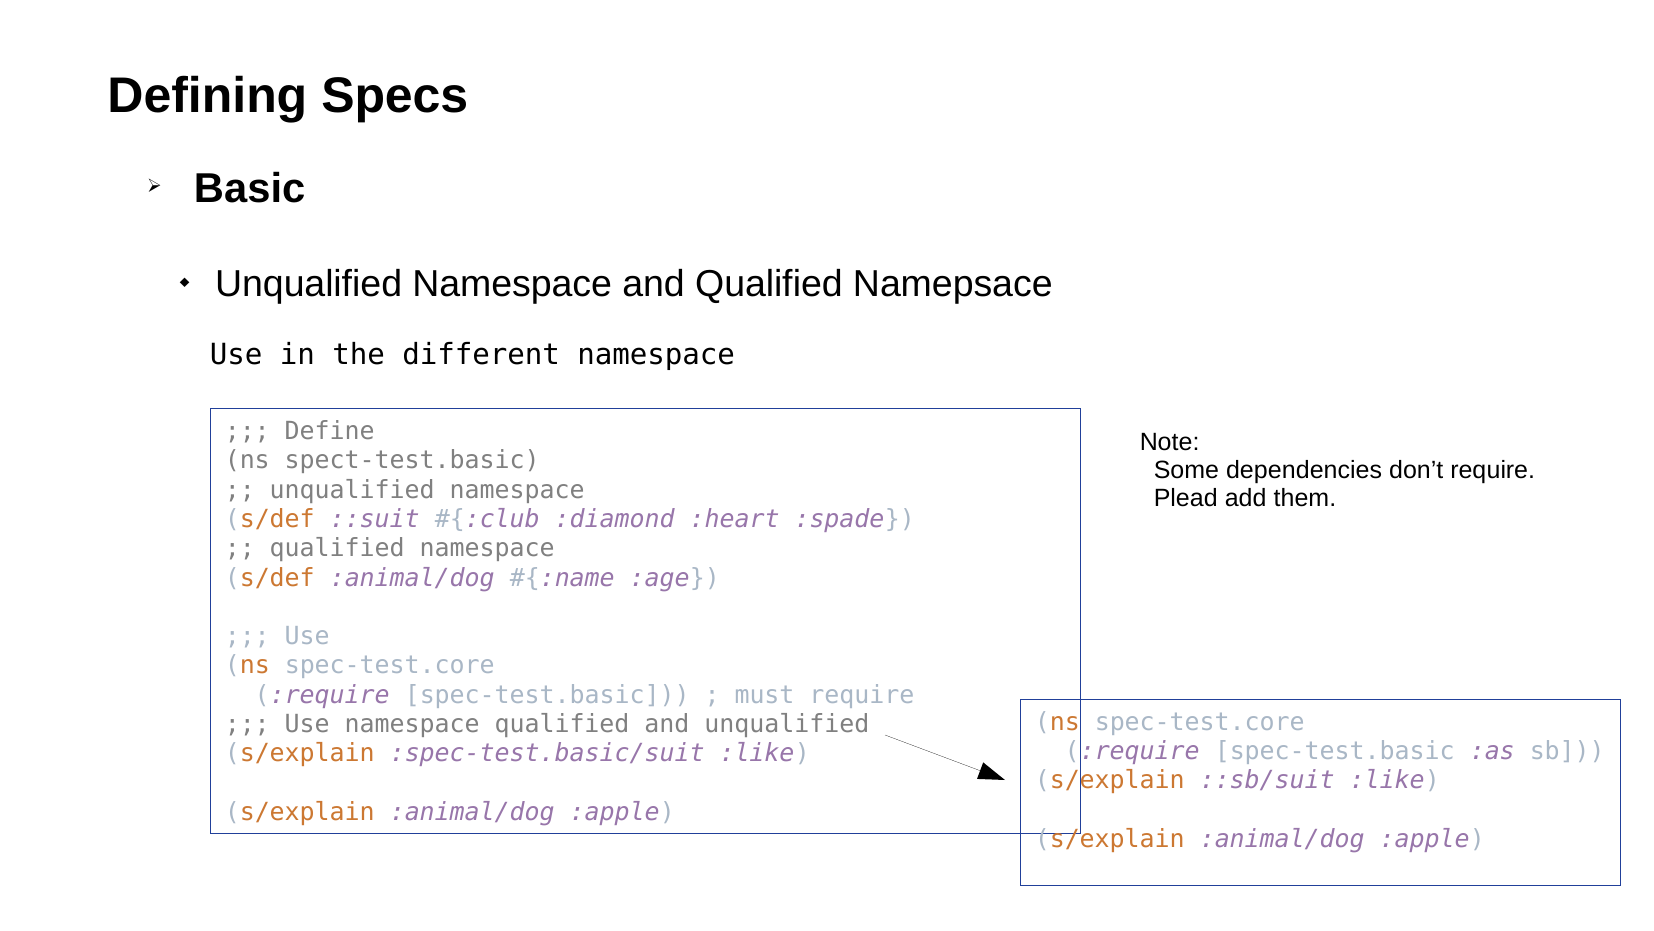

Defining Specs
 Basic
Unqualified Namespace and Qualified Namepsace
Use in the different namespace
;;; Define
(ns spect-test.basic)
;; unqualified namespace
(s/def ::suit #{:club :diamond :heart :spade})
;; qualified namespace
(s/def :animal/dog #{:name :age})
;;; Use
(ns spec-test.core
 (:require [spec-test.basic])) ; must require
;;; Use namespace qualified and unqualified
(s/explain :spec-test.basic/suit :like)
(s/explain :animal/dog :apple)
Note:
 Some dependencies don’t require.
 Plead add them.
(ns spec-test.core
 (:require [spec-test.basic :as sb]))
(s/explain ::sb/suit :like)
(s/explain :animal/dog :apple)